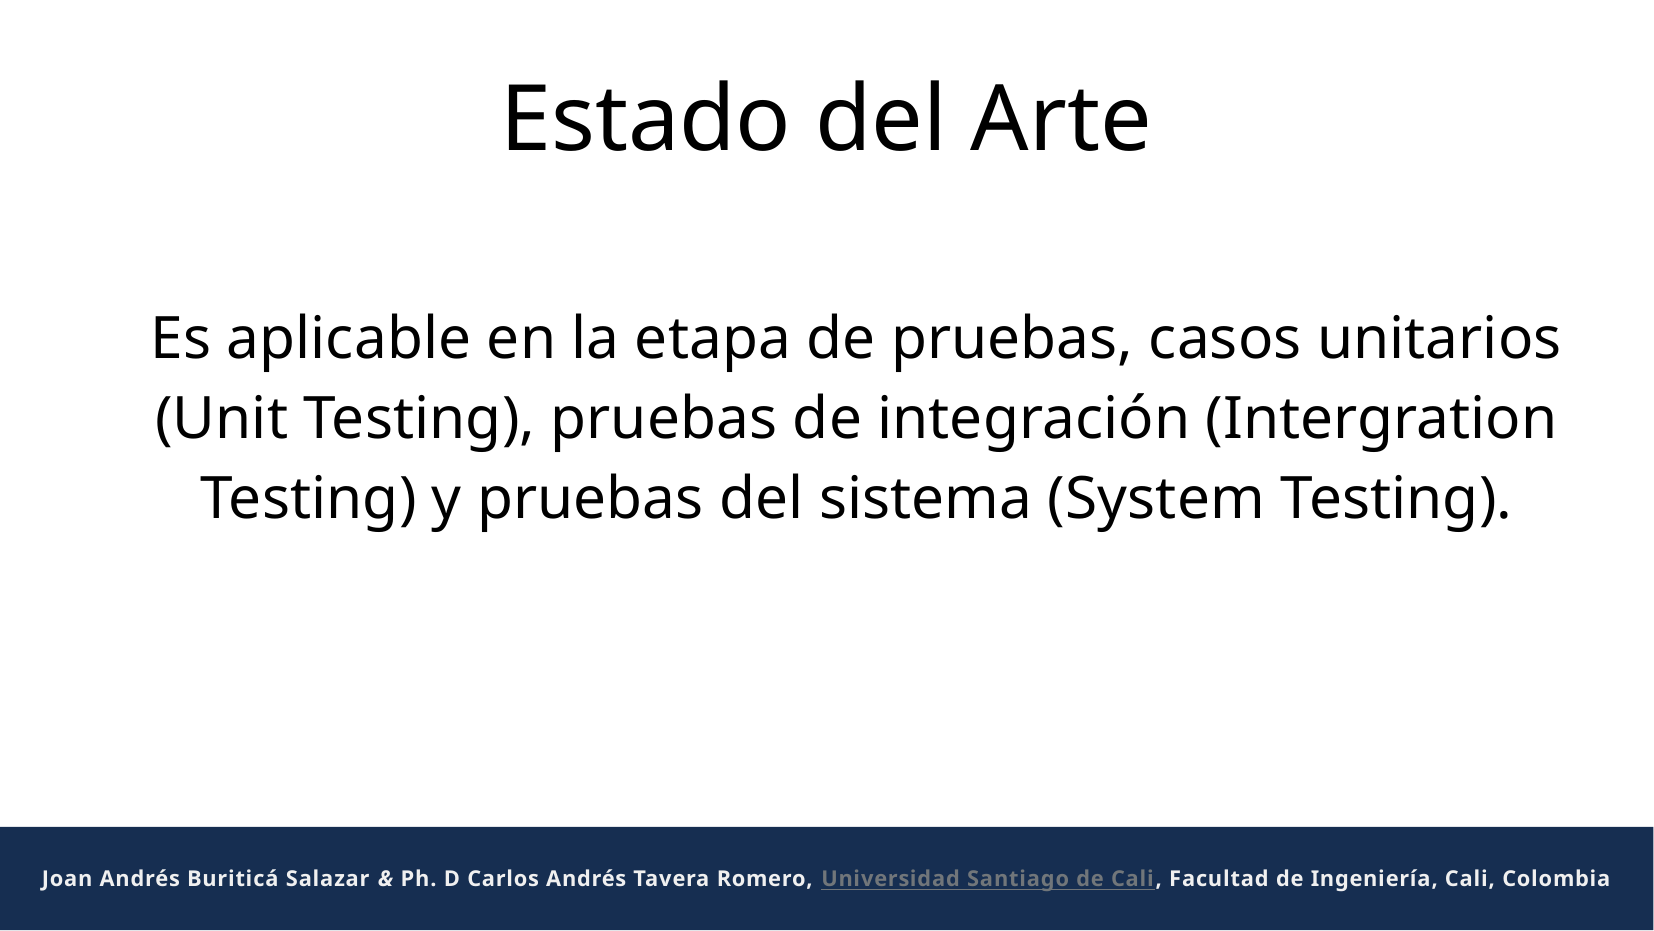

# Estado del Arte
Es aplicable en la etapa de pruebas, casos unitarios (Unit Testing), pruebas de integración (Intergration Testing) y pruebas del sistema (System Testing).